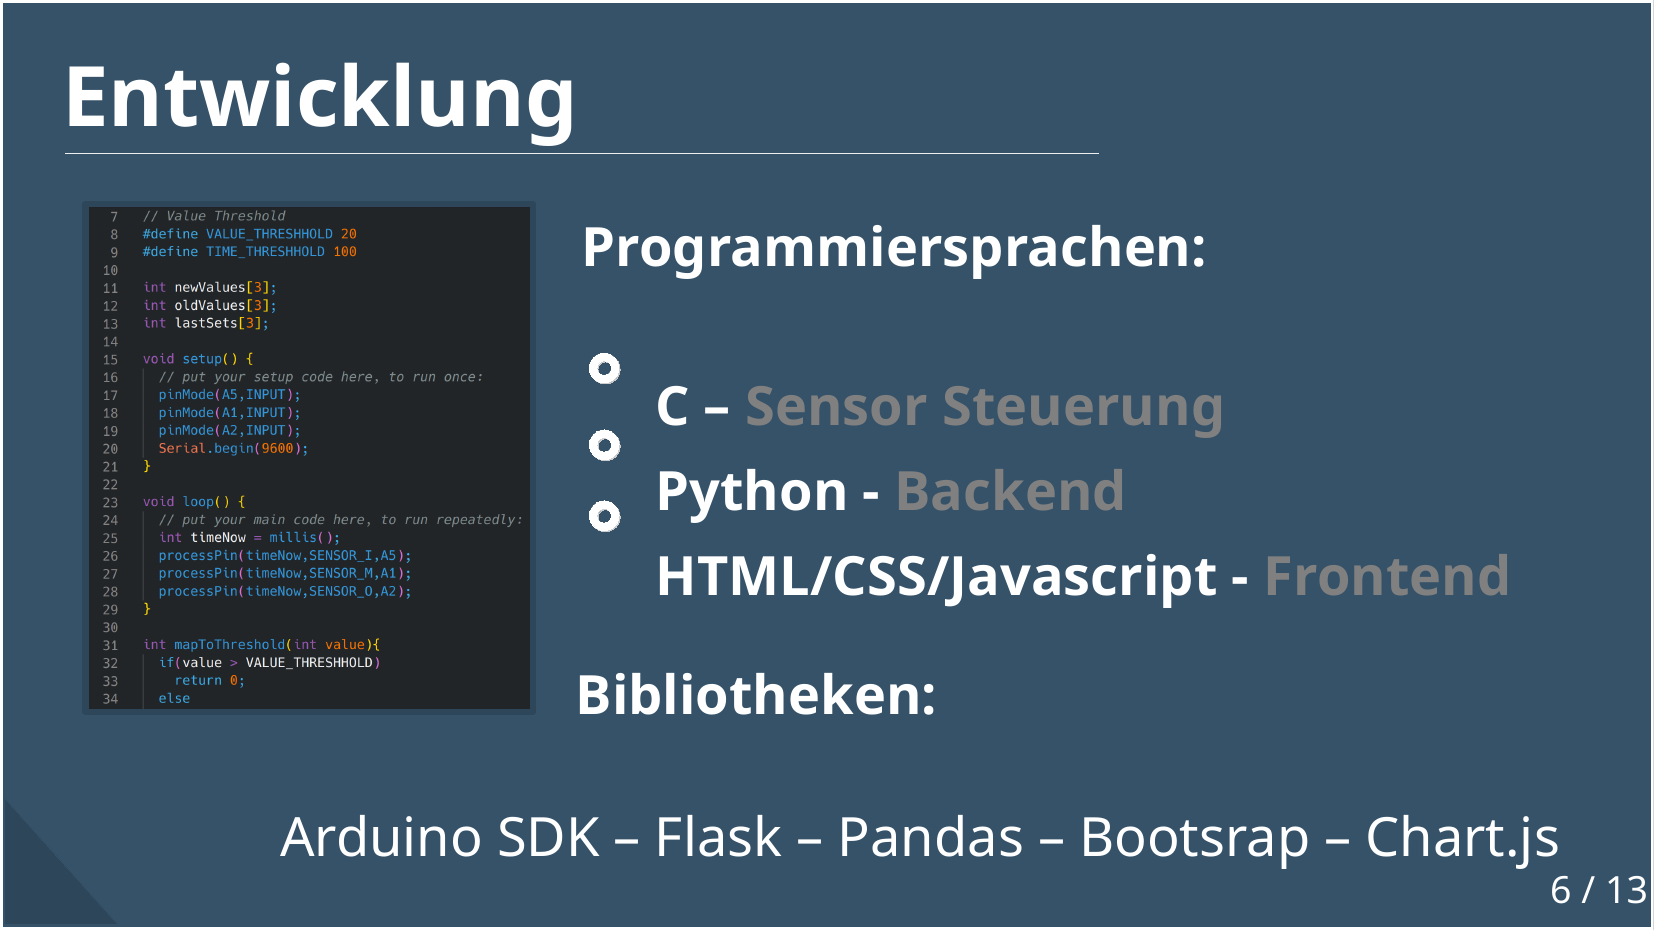

Entwicklung
Programmiersprachen:
	C – Sensor Steuerung
	Python - Backend
	HTML/CSS/Javascript - Frontend
Bibliotheken:
Arduino SDK – Flask – Pandas – Bootsrap – Chart.js